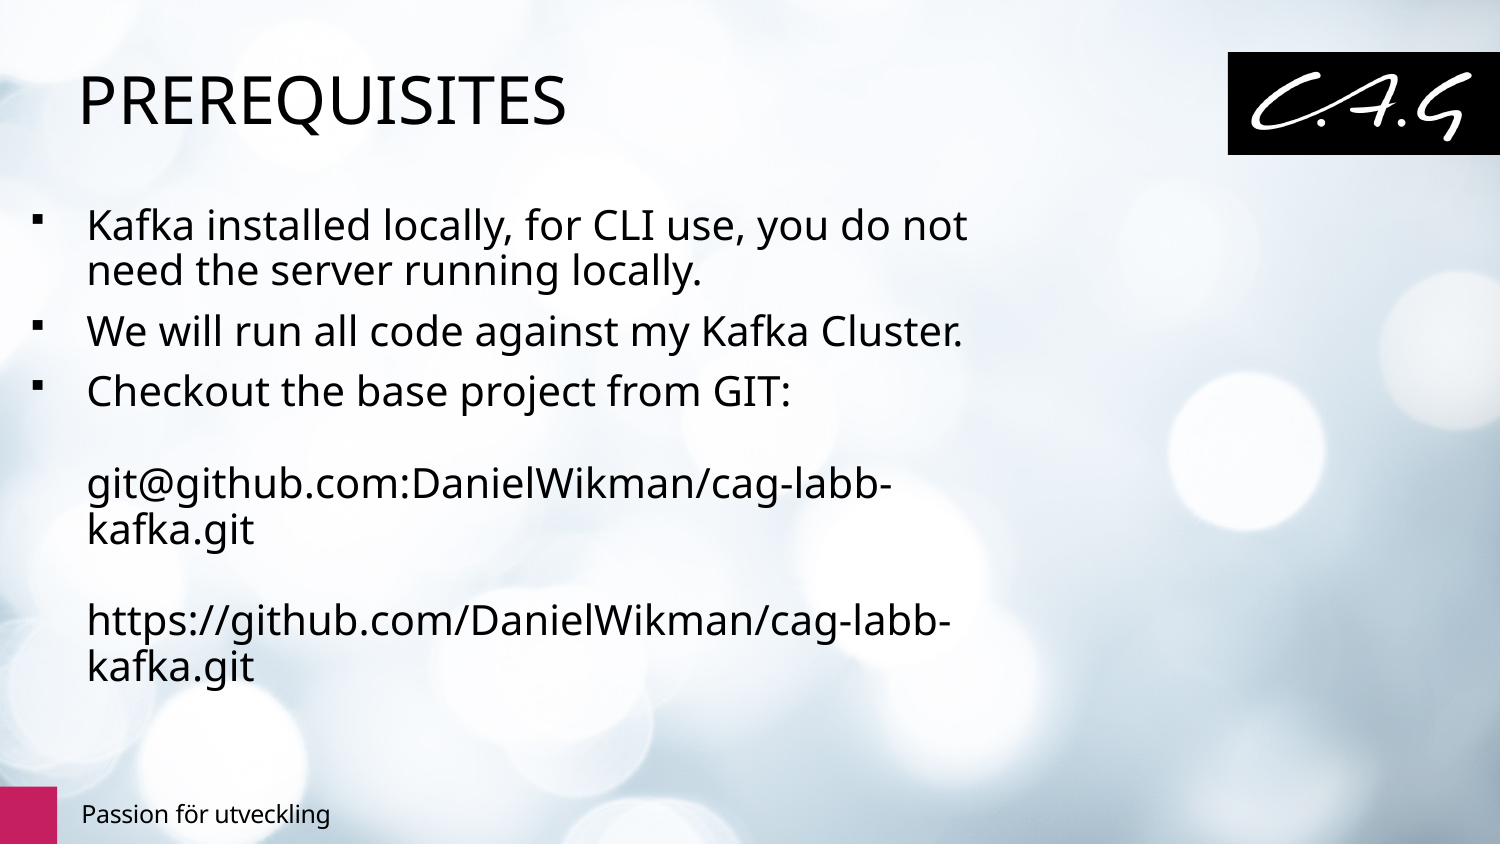

# Prerequisites
Kafka installed locally, for CLI use, you do not need the server running locally.
We will run all code against my Kafka Cluster.
Checkout the base project from GIT:
git@github.com:DanielWikman/cag-labb-kafka.git
https://github.com/DanielWikman/cag-labb-kafka.git